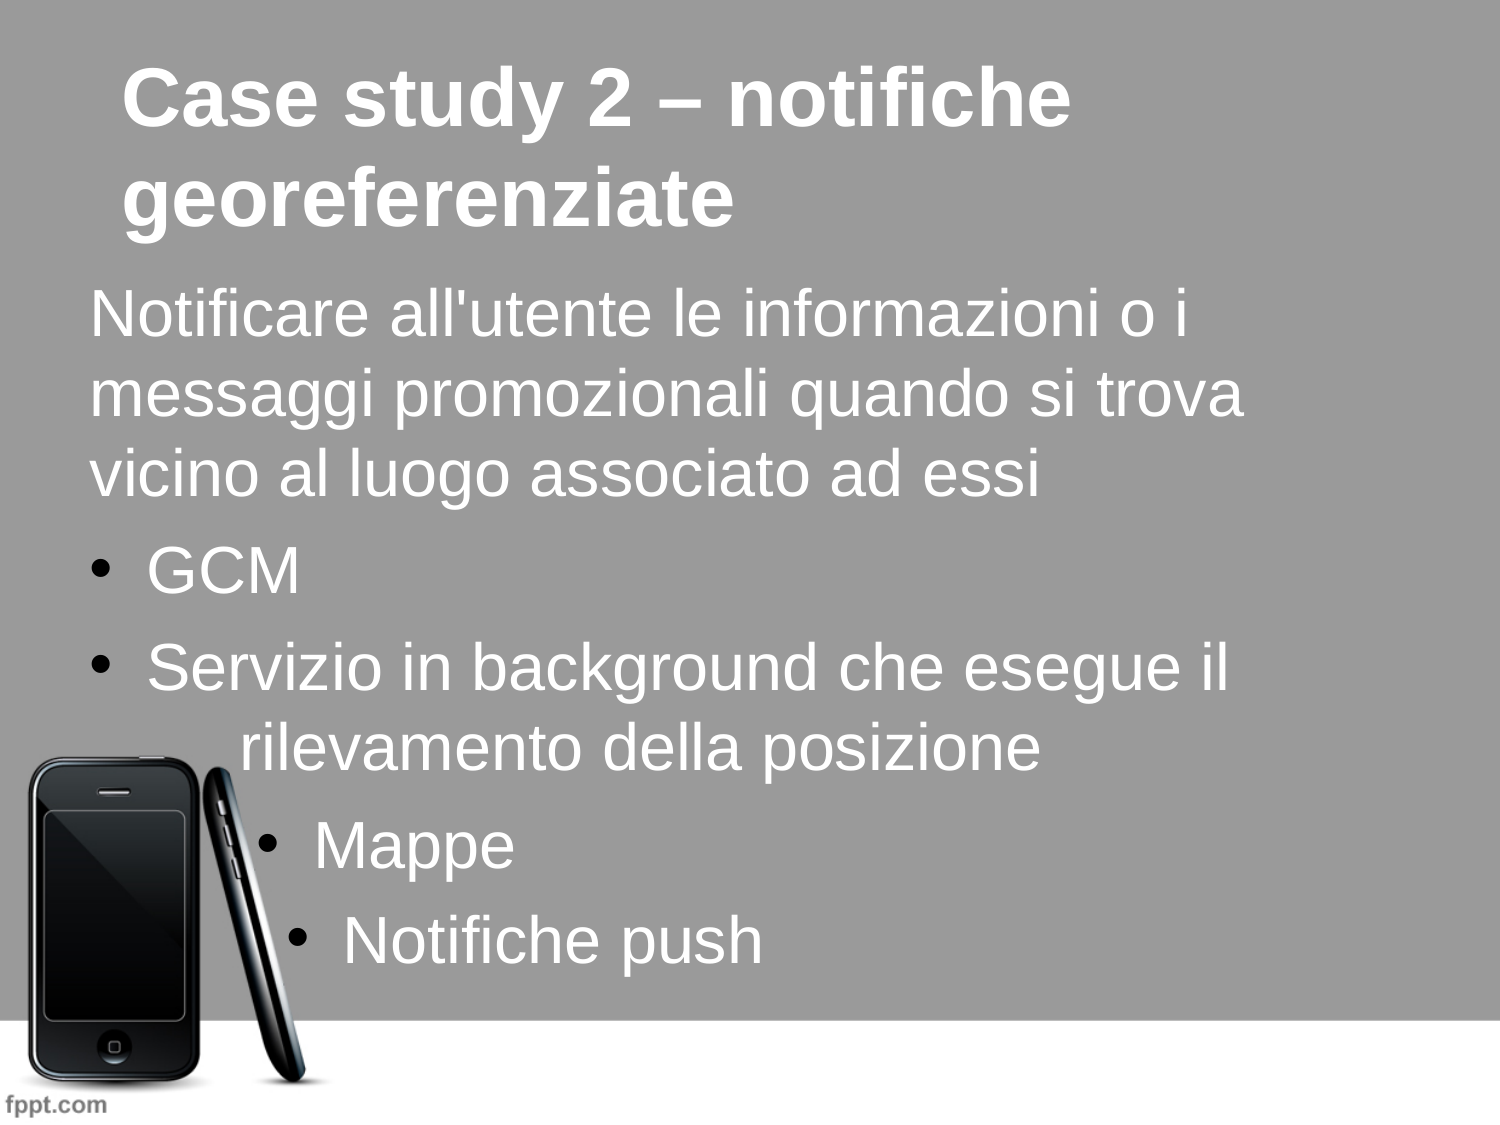

Case study 2 – notifiche georeferenziate
#
Notificare all'utente le informazioni o i messaggi promozionali quando si trova vicino al luogo associato ad essi
GCM
Servizio in background che esegue il 	rilevamento della posizione
Mappe
Notifiche push